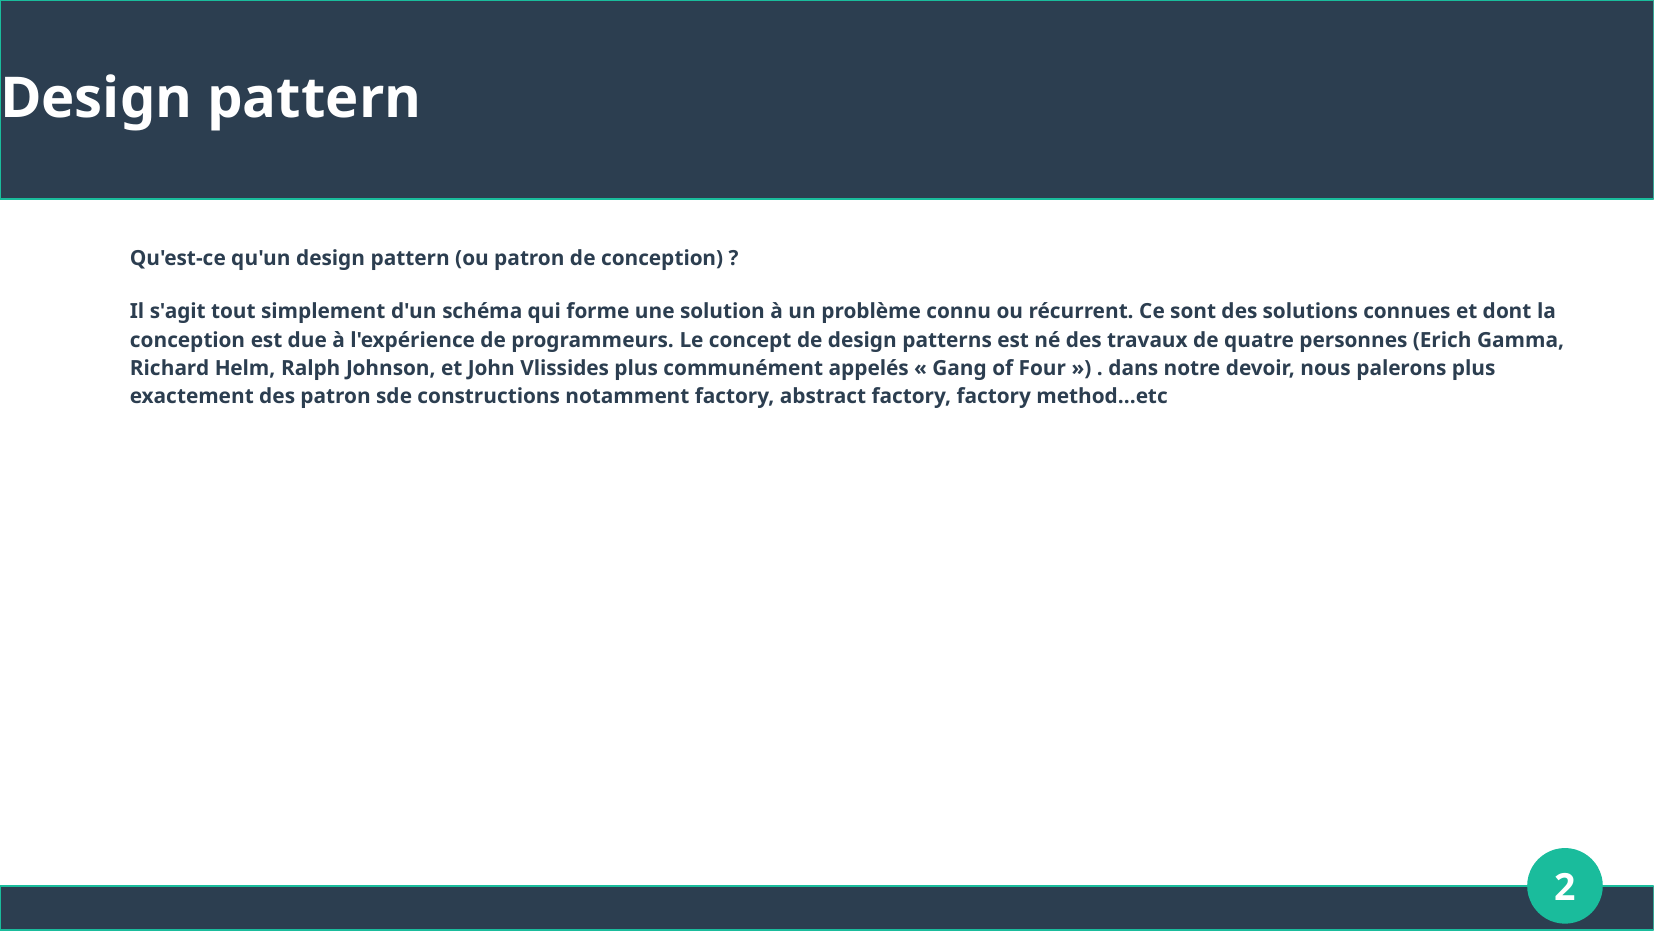

# Design pattern
Qu'est-ce qu'un design pattern (ou patron de conception) ?
Il s'agit tout simplement d'un schéma qui forme une solution à un problème connu ou récurrent. Ce sont des solutions connues et dont la conception est due à l'expérience de programmeurs. Le concept de design patterns est né des travaux de quatre personnes (Erich Gamma, Richard Helm, Ralph Johnson, et John Vlissides plus communément appelés « Gang of Four ») . dans notre devoir, nous palerons plus exactement des patron sde constructions notamment factory, abstract factory, factory method...etc
2